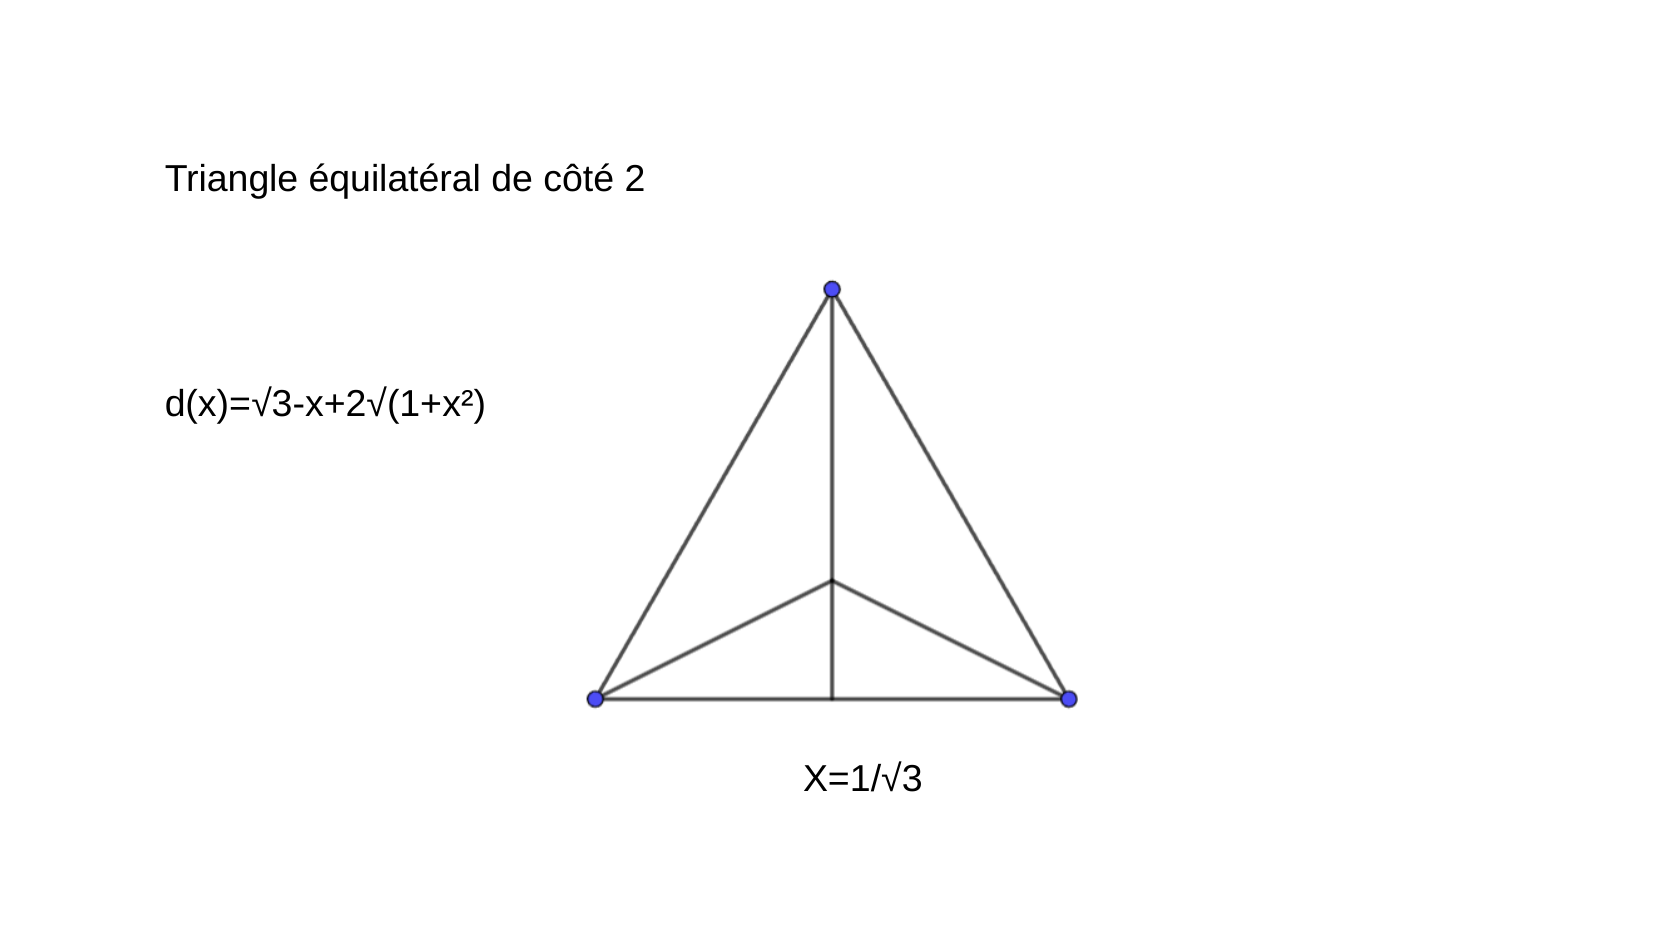

Triangle équilatéral de côté 2
d(x)=√3-x+2√(1+x²)
X=1/√3